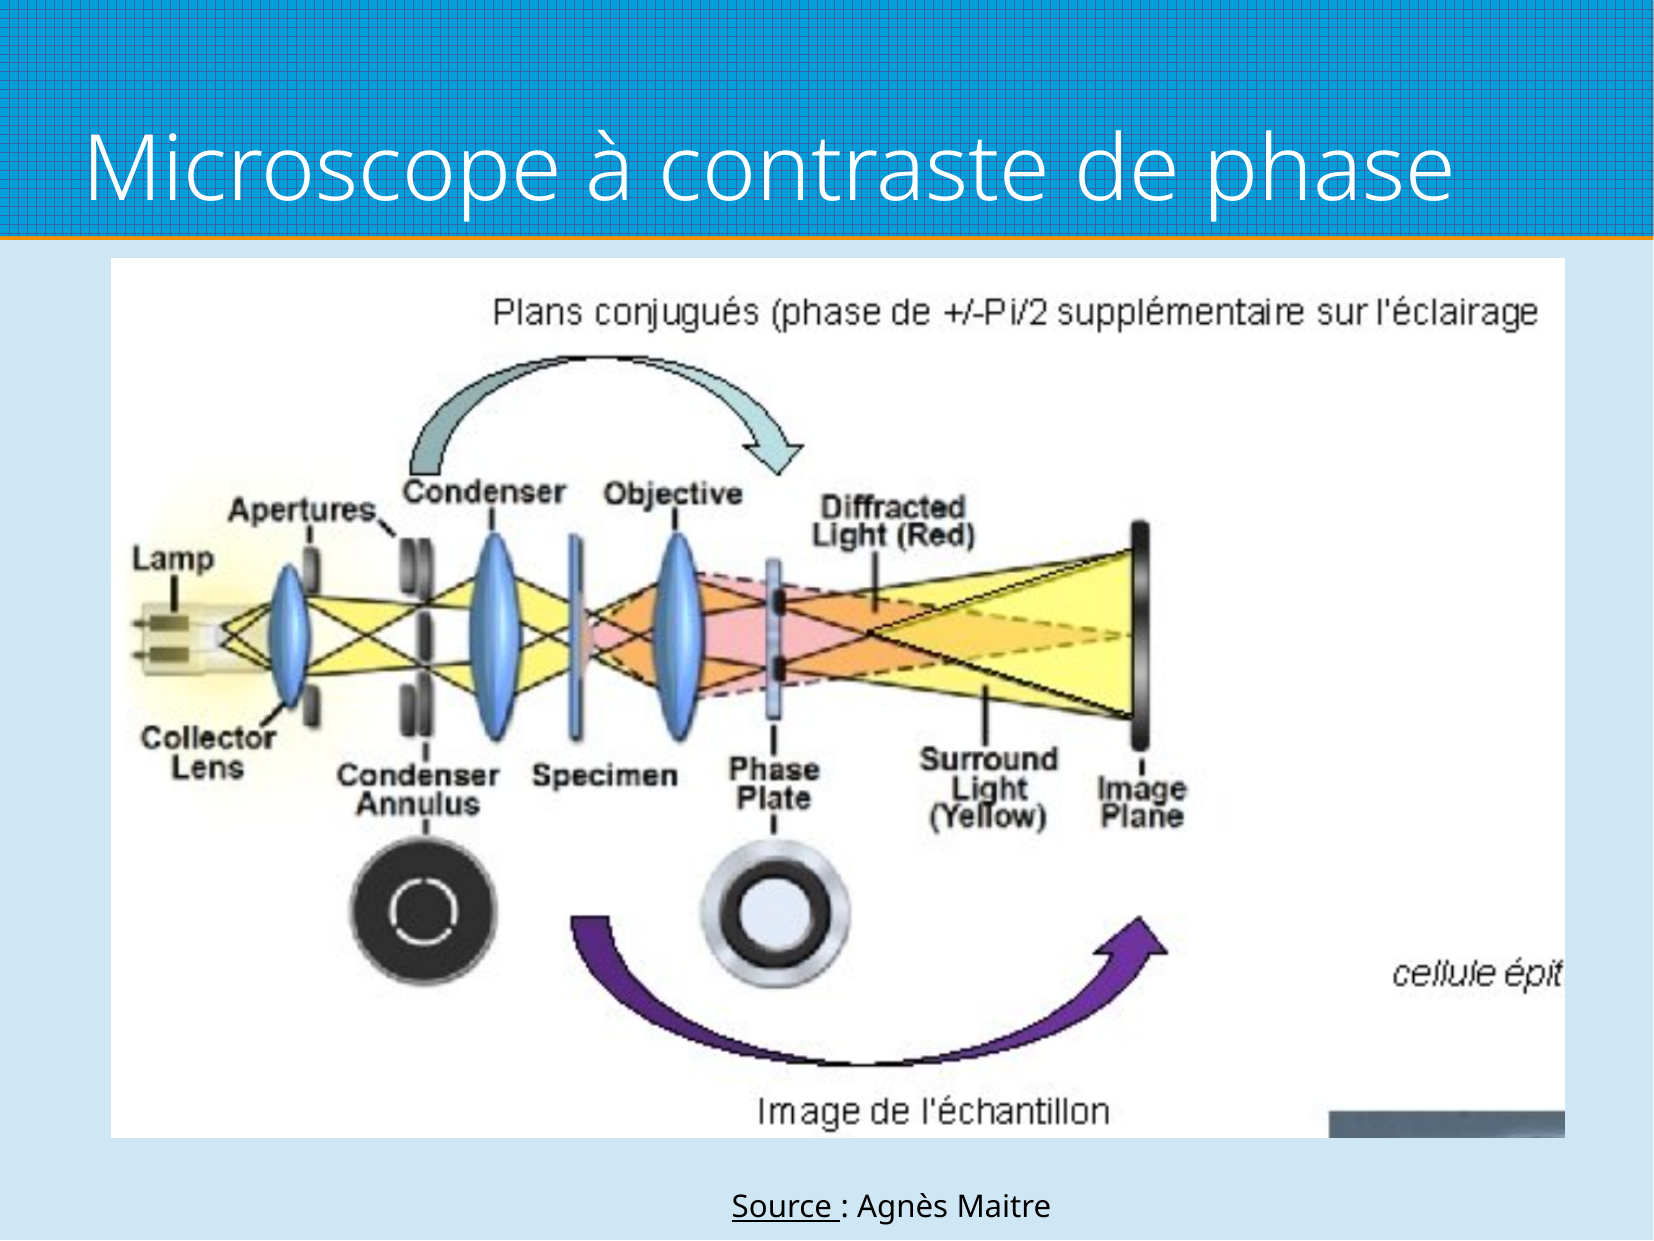

# Microscope à contraste de phase
Source : Agnès Maitre